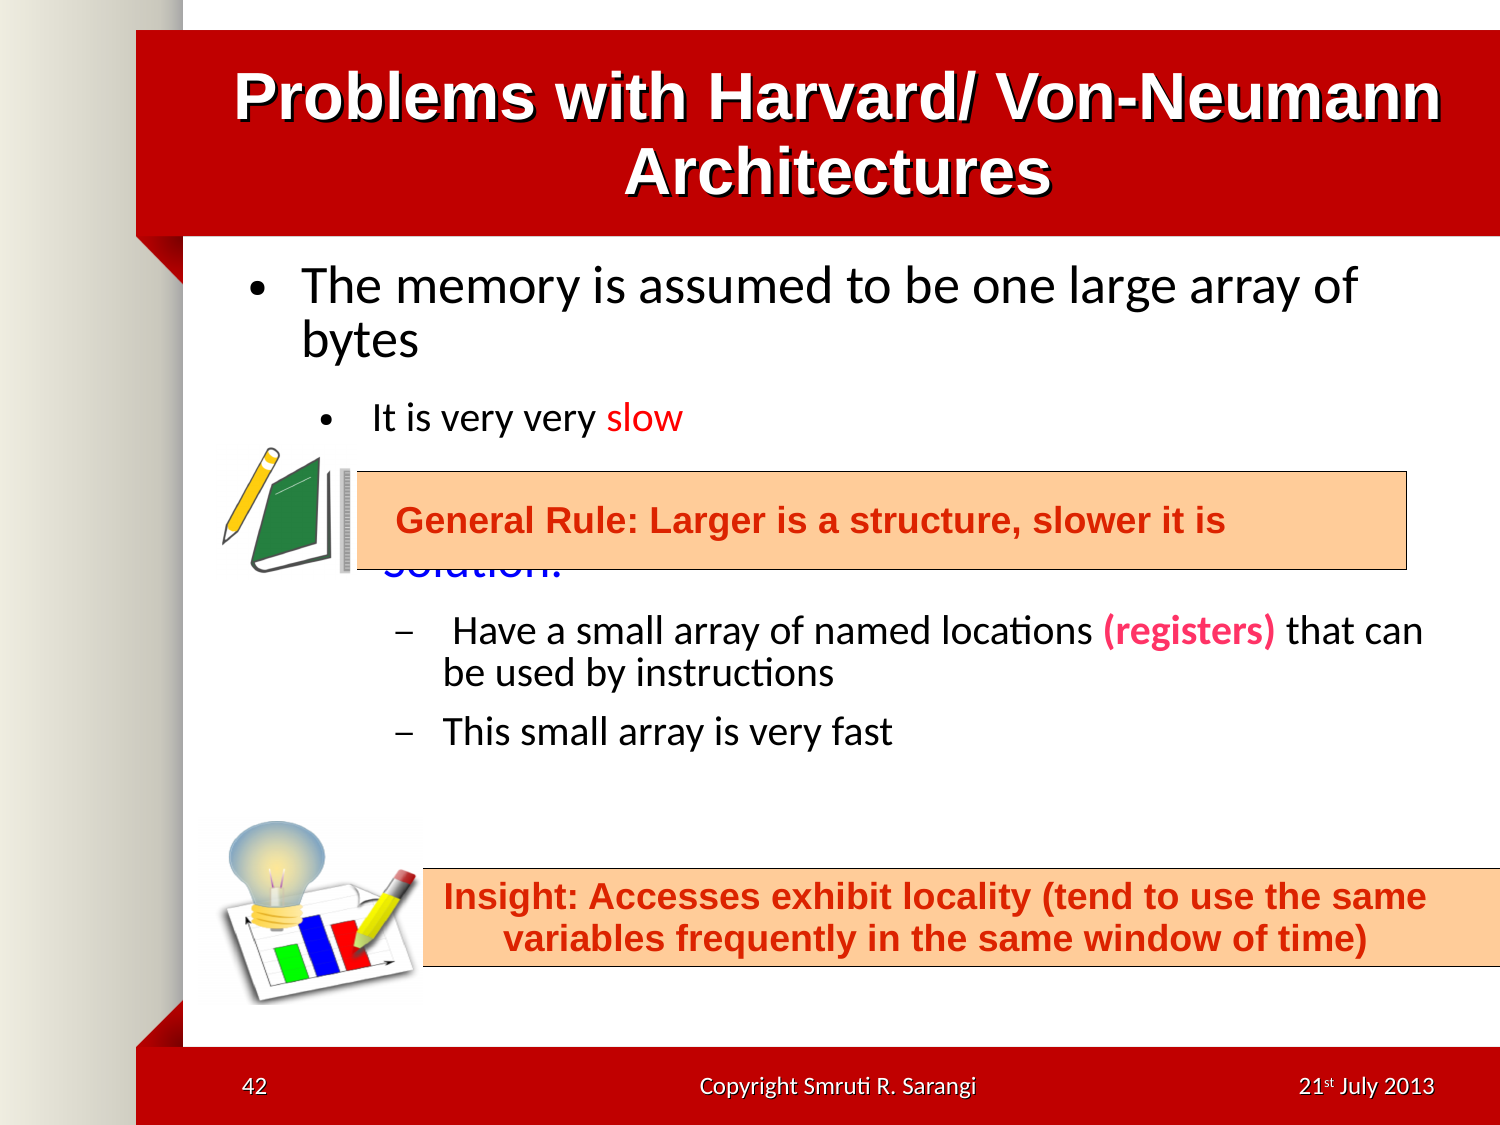

# Problems with Harvard/ Von-Neumann Architectures
The memory is assumed to be one large array of bytes
It is very very slow
 Solution:
 Have a small array of named locations (registers) that can be used by instructions
This small array is very fast
General Rule: Larger is a structure, slower it is
Insight: Accesses exhibit locality (tend to use the same
variables frequently in the same window of time)
42
Your date here